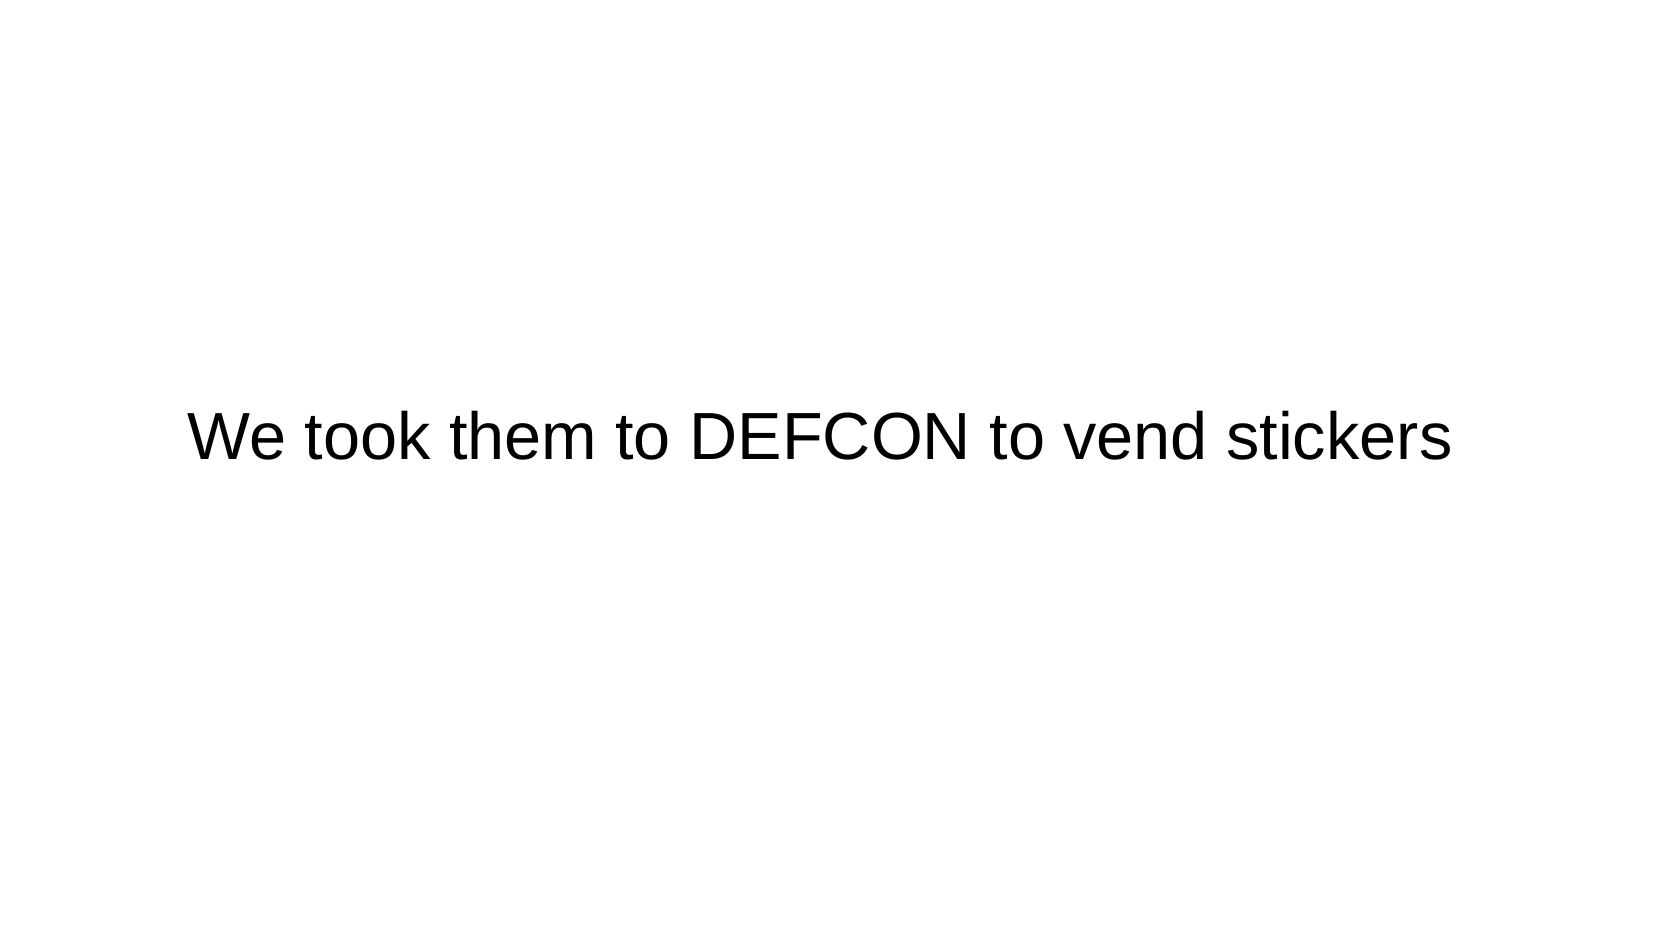

# We took them to DEFCON to vend stickers